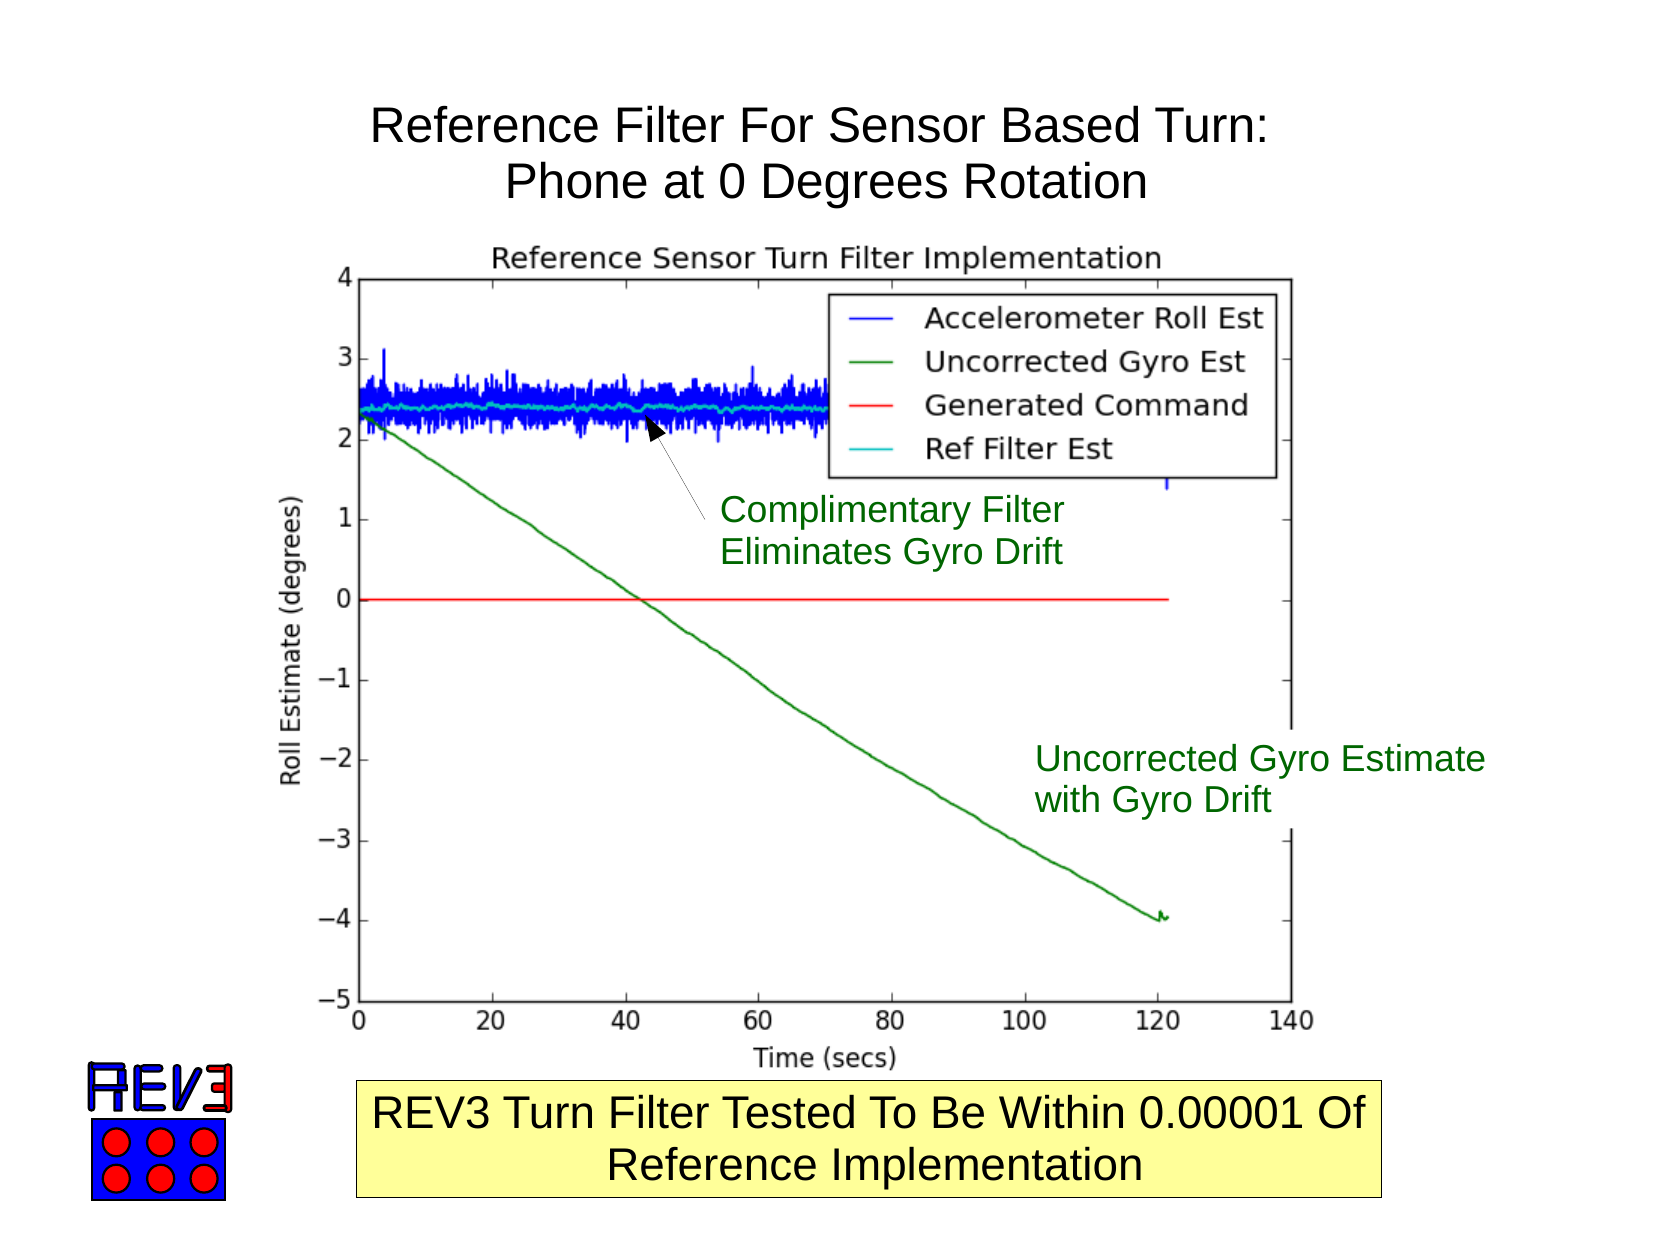

# Reference Filter For Sensor Based Turn: Phone at 0 Degrees Rotation
Complimentary Filter
Eliminates Gyro Drift
Uncorrected Gyro Estimate
with Gyro Drift
REV3 Turn Filter Tested To Be Within 0.00001 Of
 Reference Implementation